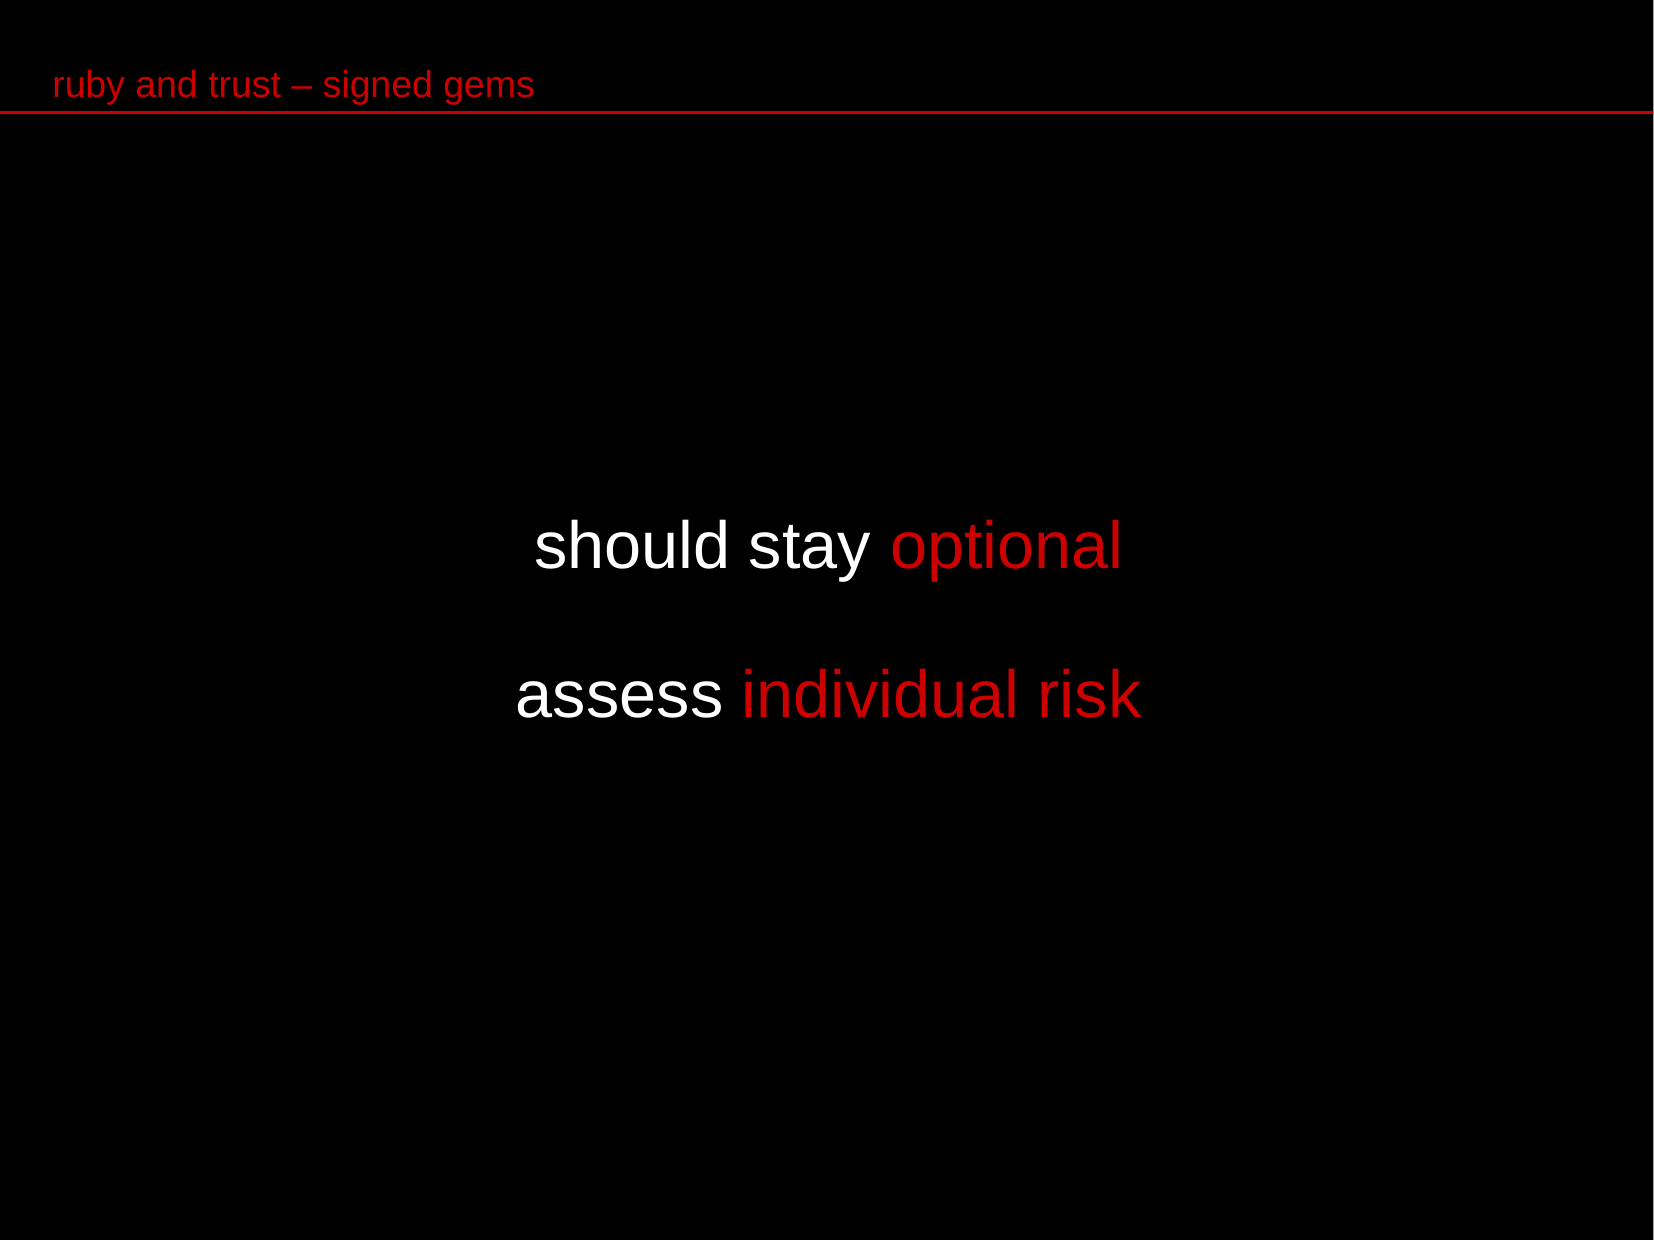

# should stay optional
assess individual risk
ruby and trust – signed gems